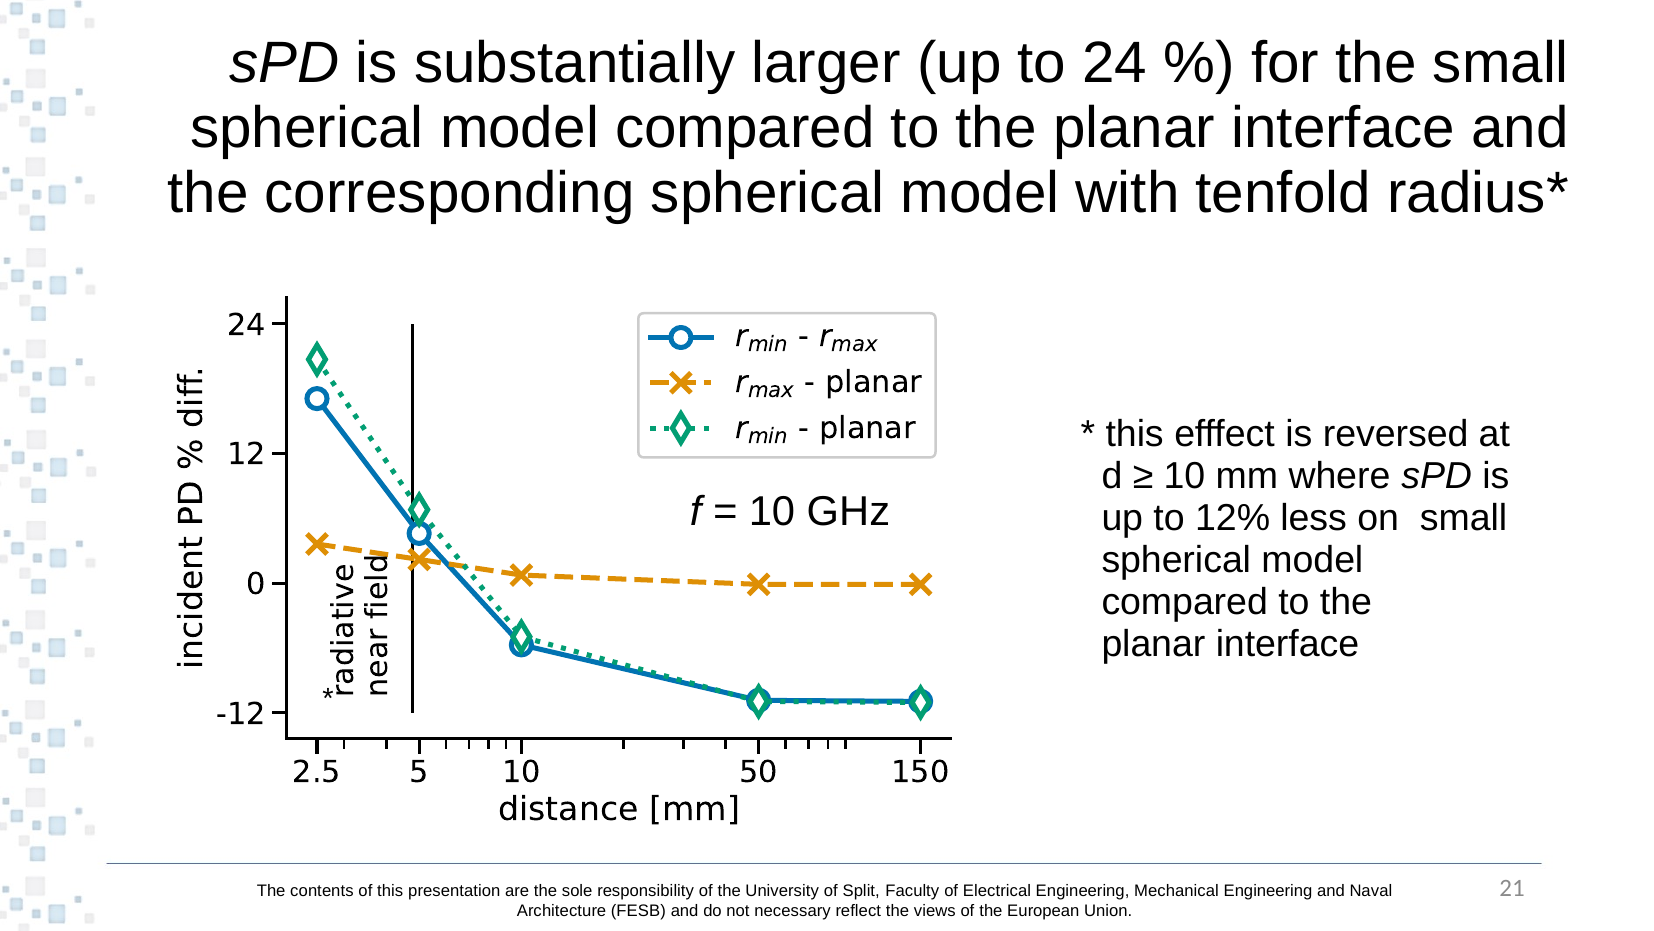

# sPD is substantially larger (up to 24 %) for the small spherical model compared to the planar interface and the corresponding spherical model with tenfold radius*
* this efffect is reversed at d ≥ 10 mm where sPD is up to 12% less on small spherical model compared to the planar interface
f = 10 GHz
*
21
The contents of this presentation are the sole responsibility of the University of Split, Faculty of Electrical Engineering, Mechanical Engineering and Naval Architecture (FESB) and do not necessary reflect the views of the European Union.